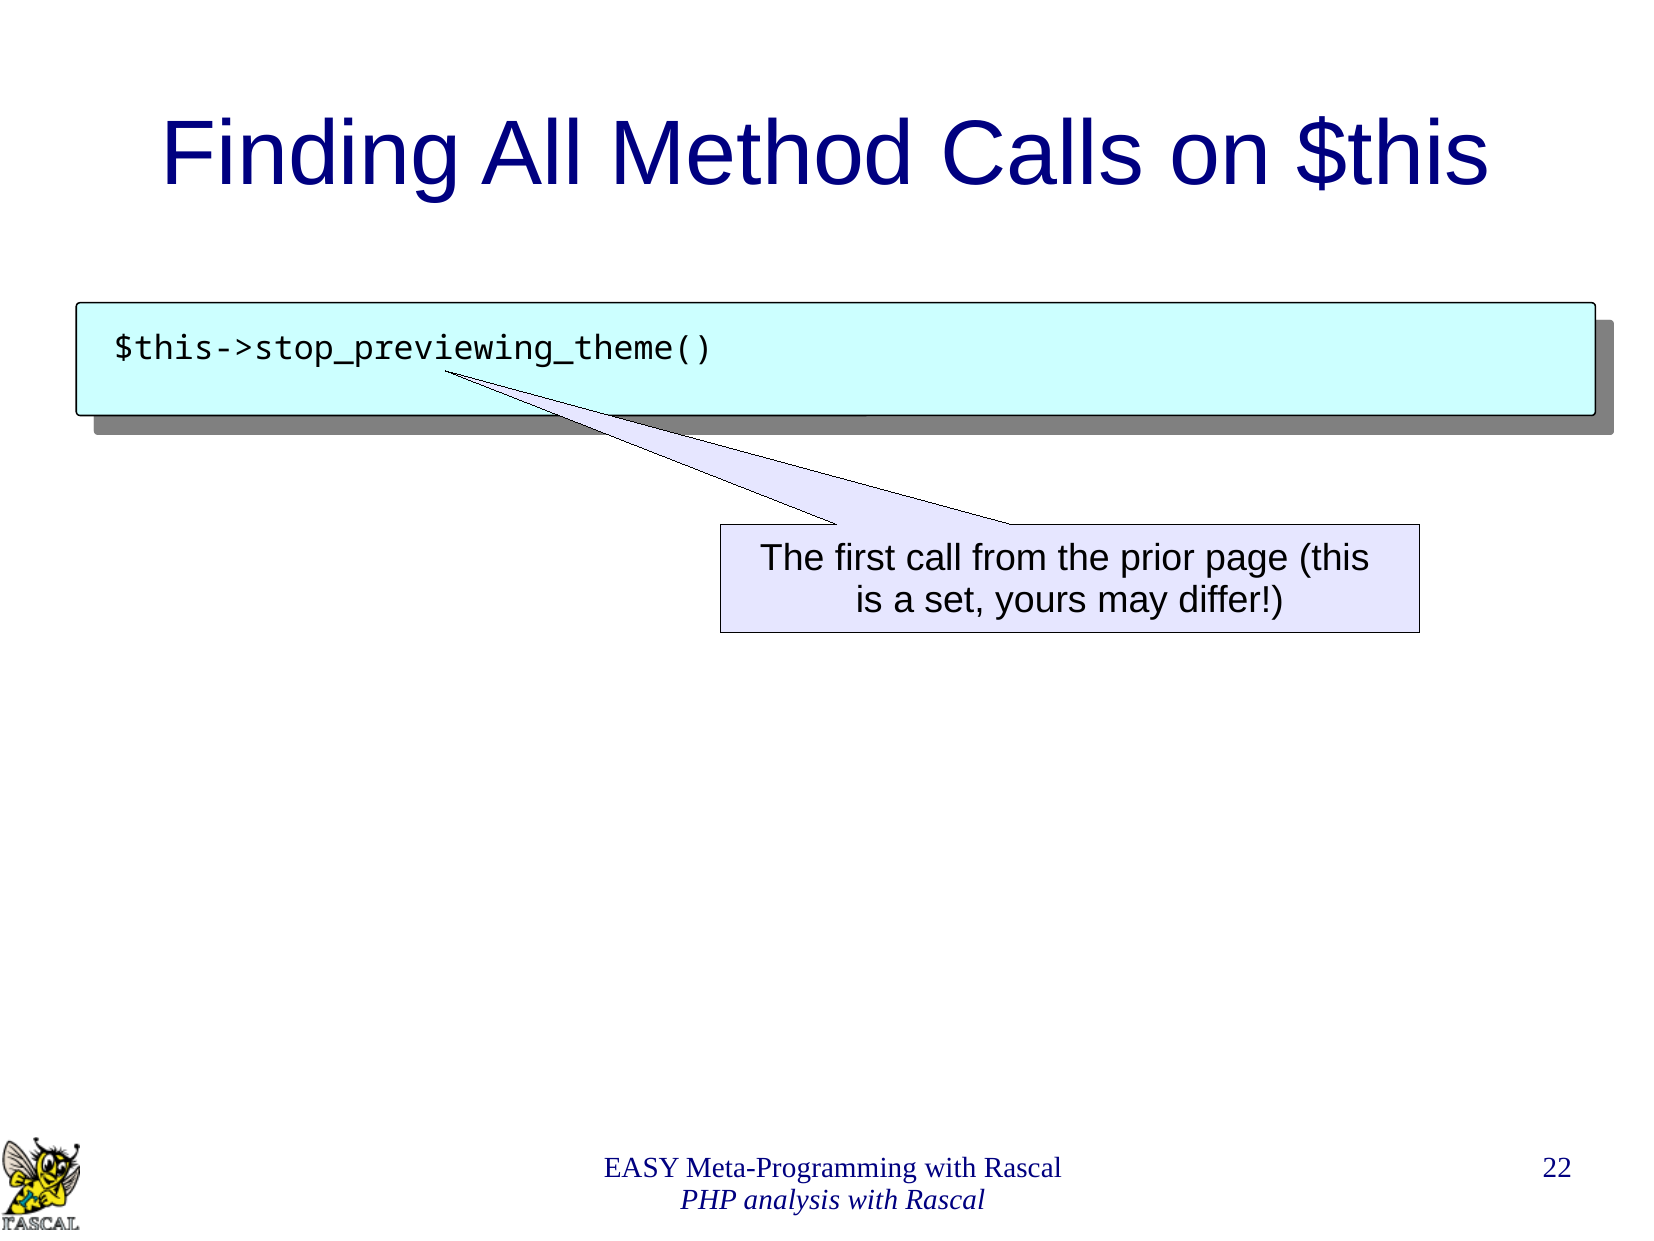

# Finding All Method Calls on $this
$this->stop_previewing_theme()
The first call from the prior page (this
is a set, yours may differ!)
22